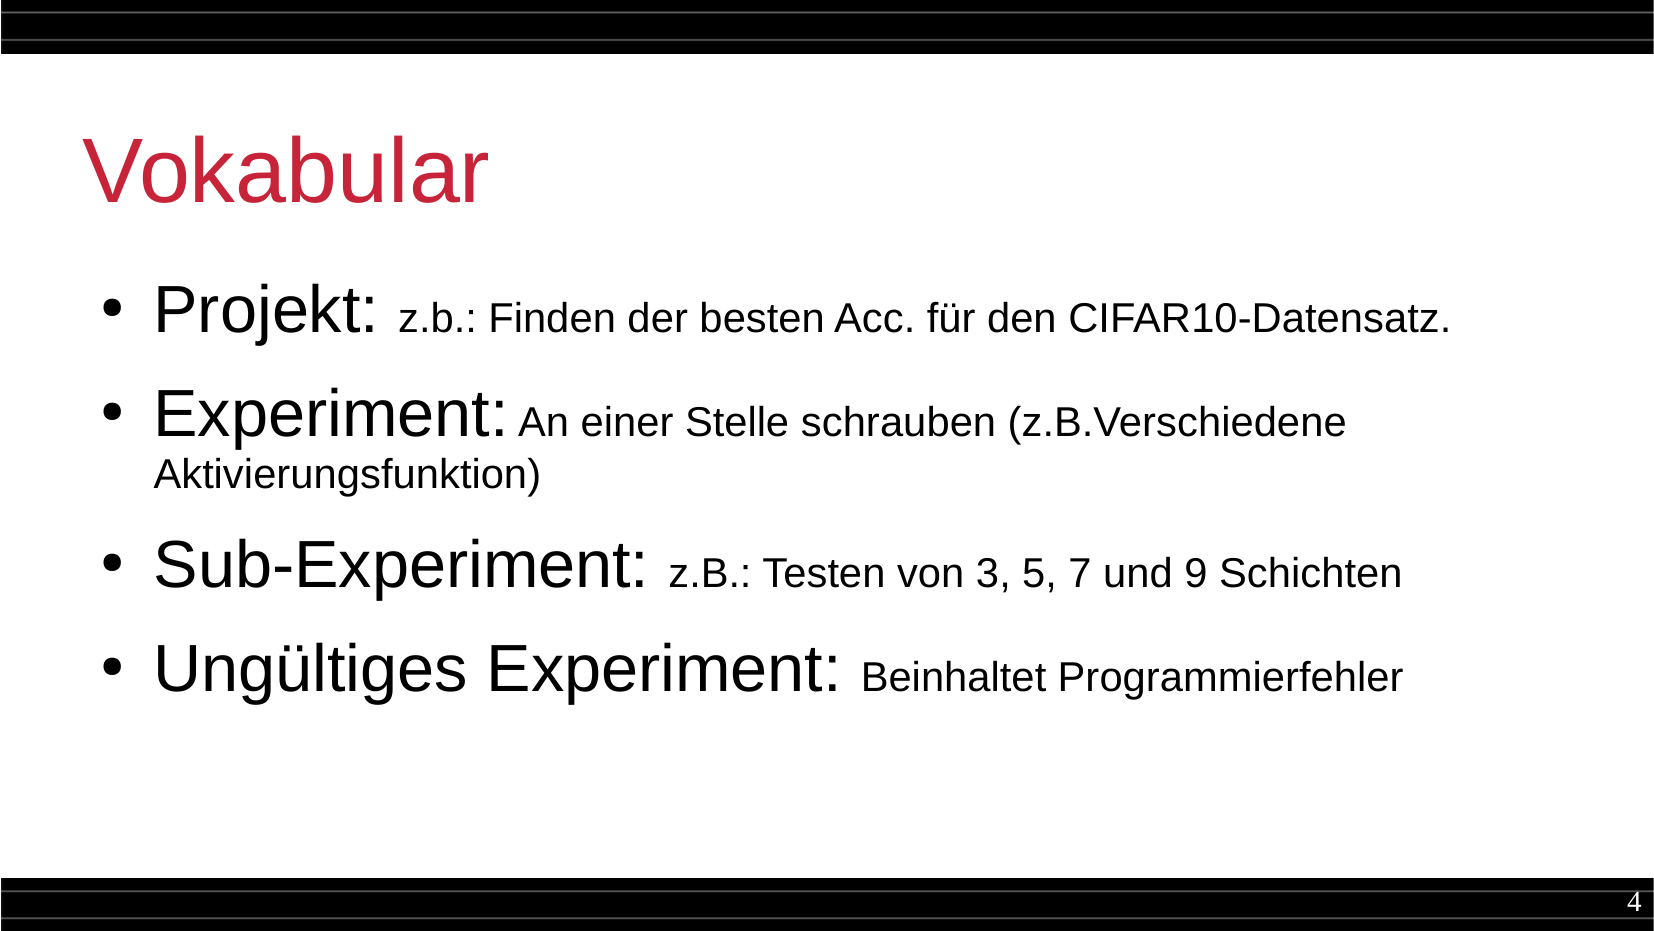

# Vokabular
Projekt: z.b.: Finden der besten Acc. für den CIFAR10-Datensatz.
Experiment: An einer Stelle schrauben (z.B.Verschiedene Aktivierungsfunktion)
Sub-Experiment: z.B.: Testen von 3, 5, 7 und 9 Schichten
Ungültiges Experiment: Beinhaltet Programmierfehler